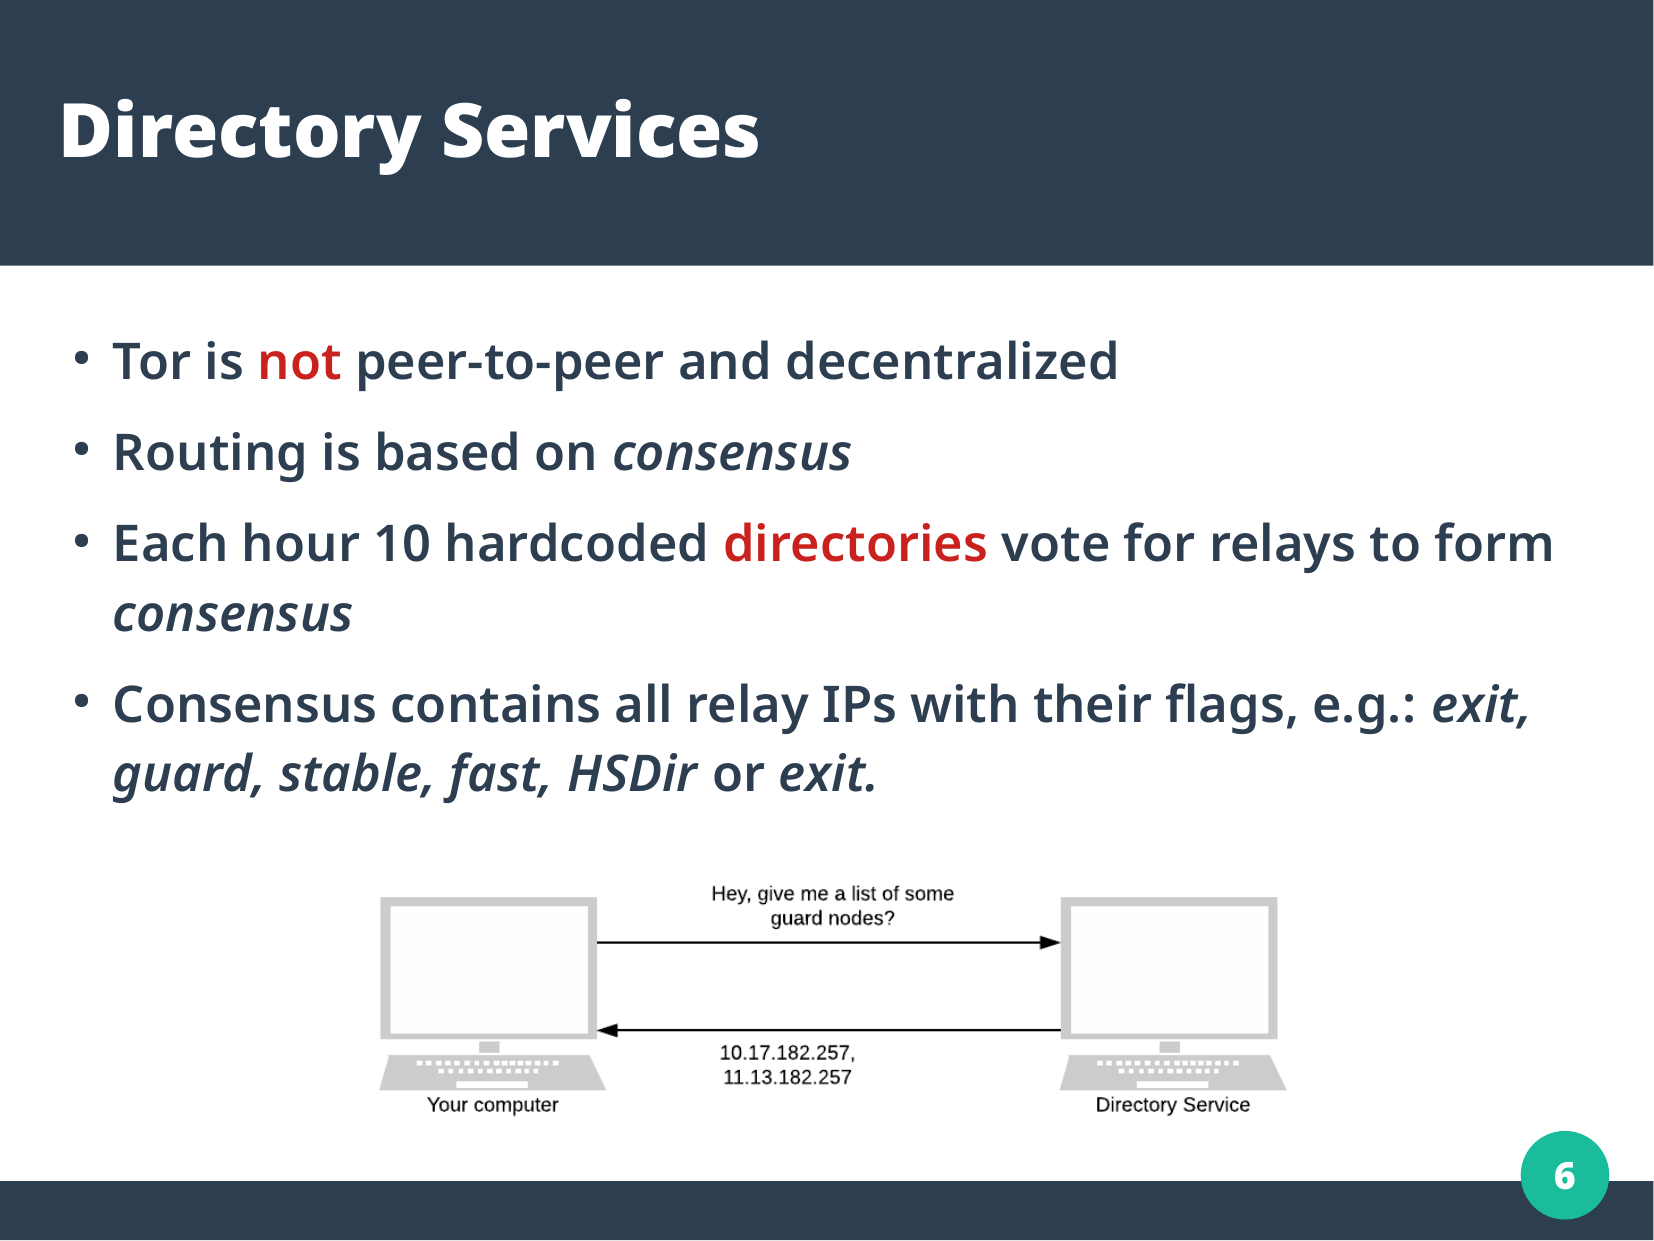

# Directory Services
Tor is not peer-to-peer and decentralized
Routing is based on consensus
Each hour 10 hardcoded directories vote for relays to form consensus
Consensus contains all relay IPs with their flags, e.g.: exit, guard, stable, fast, HSDir or exit.
6